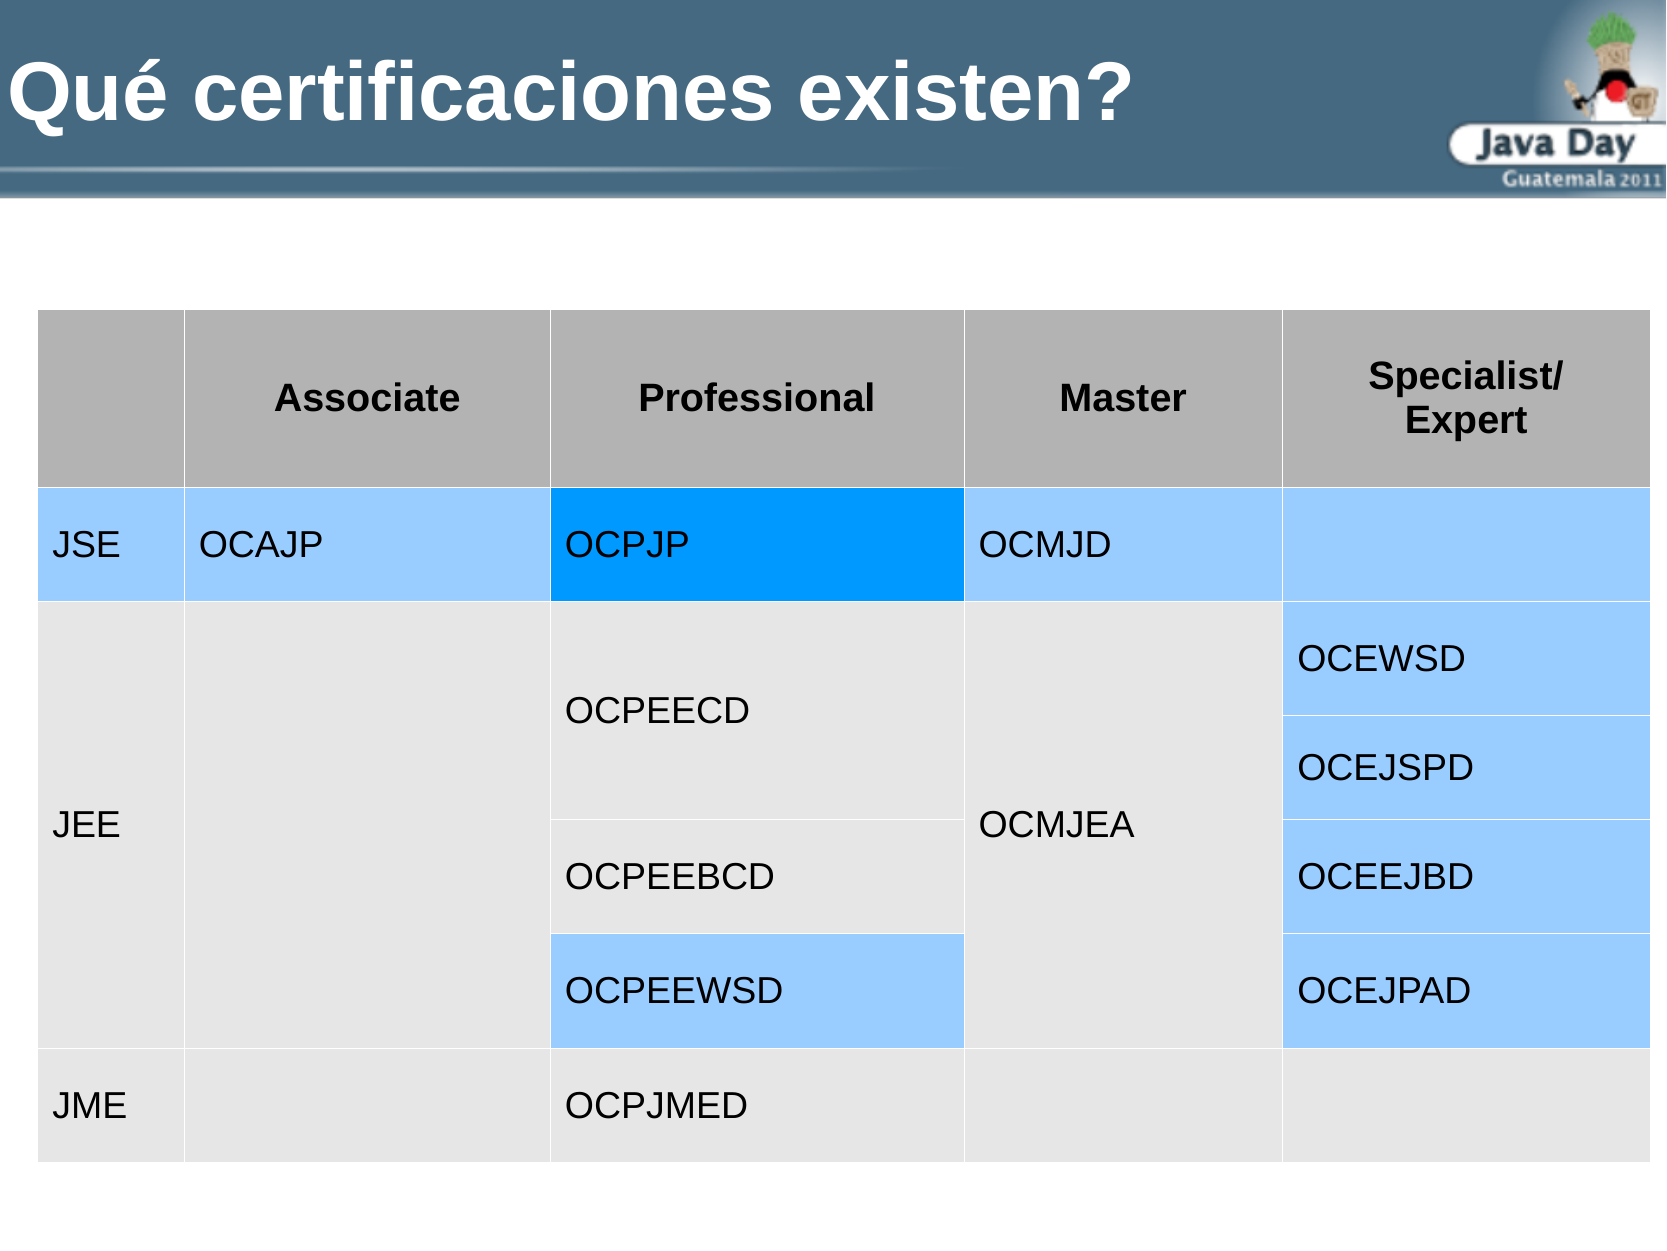

Qué certificaciones existen?
| | Associate | Professional | Master | Specialist/ Expert |
| --- | --- | --- | --- | --- |
| JSE | OCAJP | OCPJP | OCMJD | |
| JEE | | OCPEECD | OCMJEA | OCEWSD |
| | | | | OCEJSPD |
| | | OCPEEBCD | | OCEEJBD |
| | | OCPEEWSD | | OCEJPAD |
| JME | | OCPJMED | | |